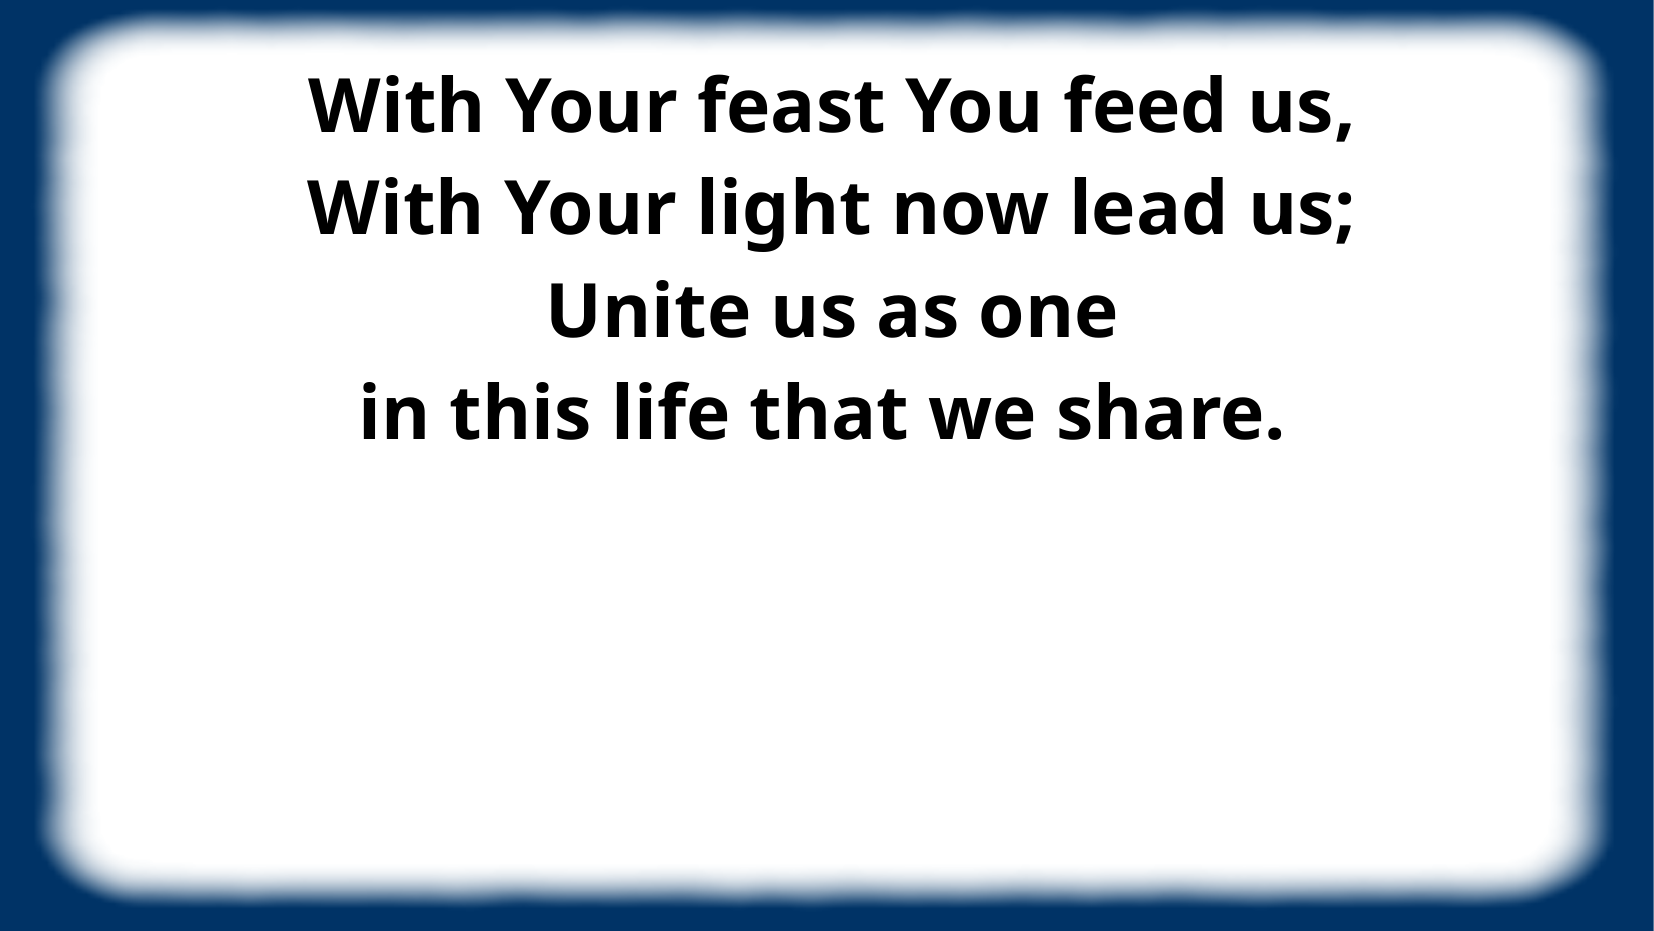

With Your feast You feed us,
With Your light now lead us;
Unite us as one
in this life that we share.